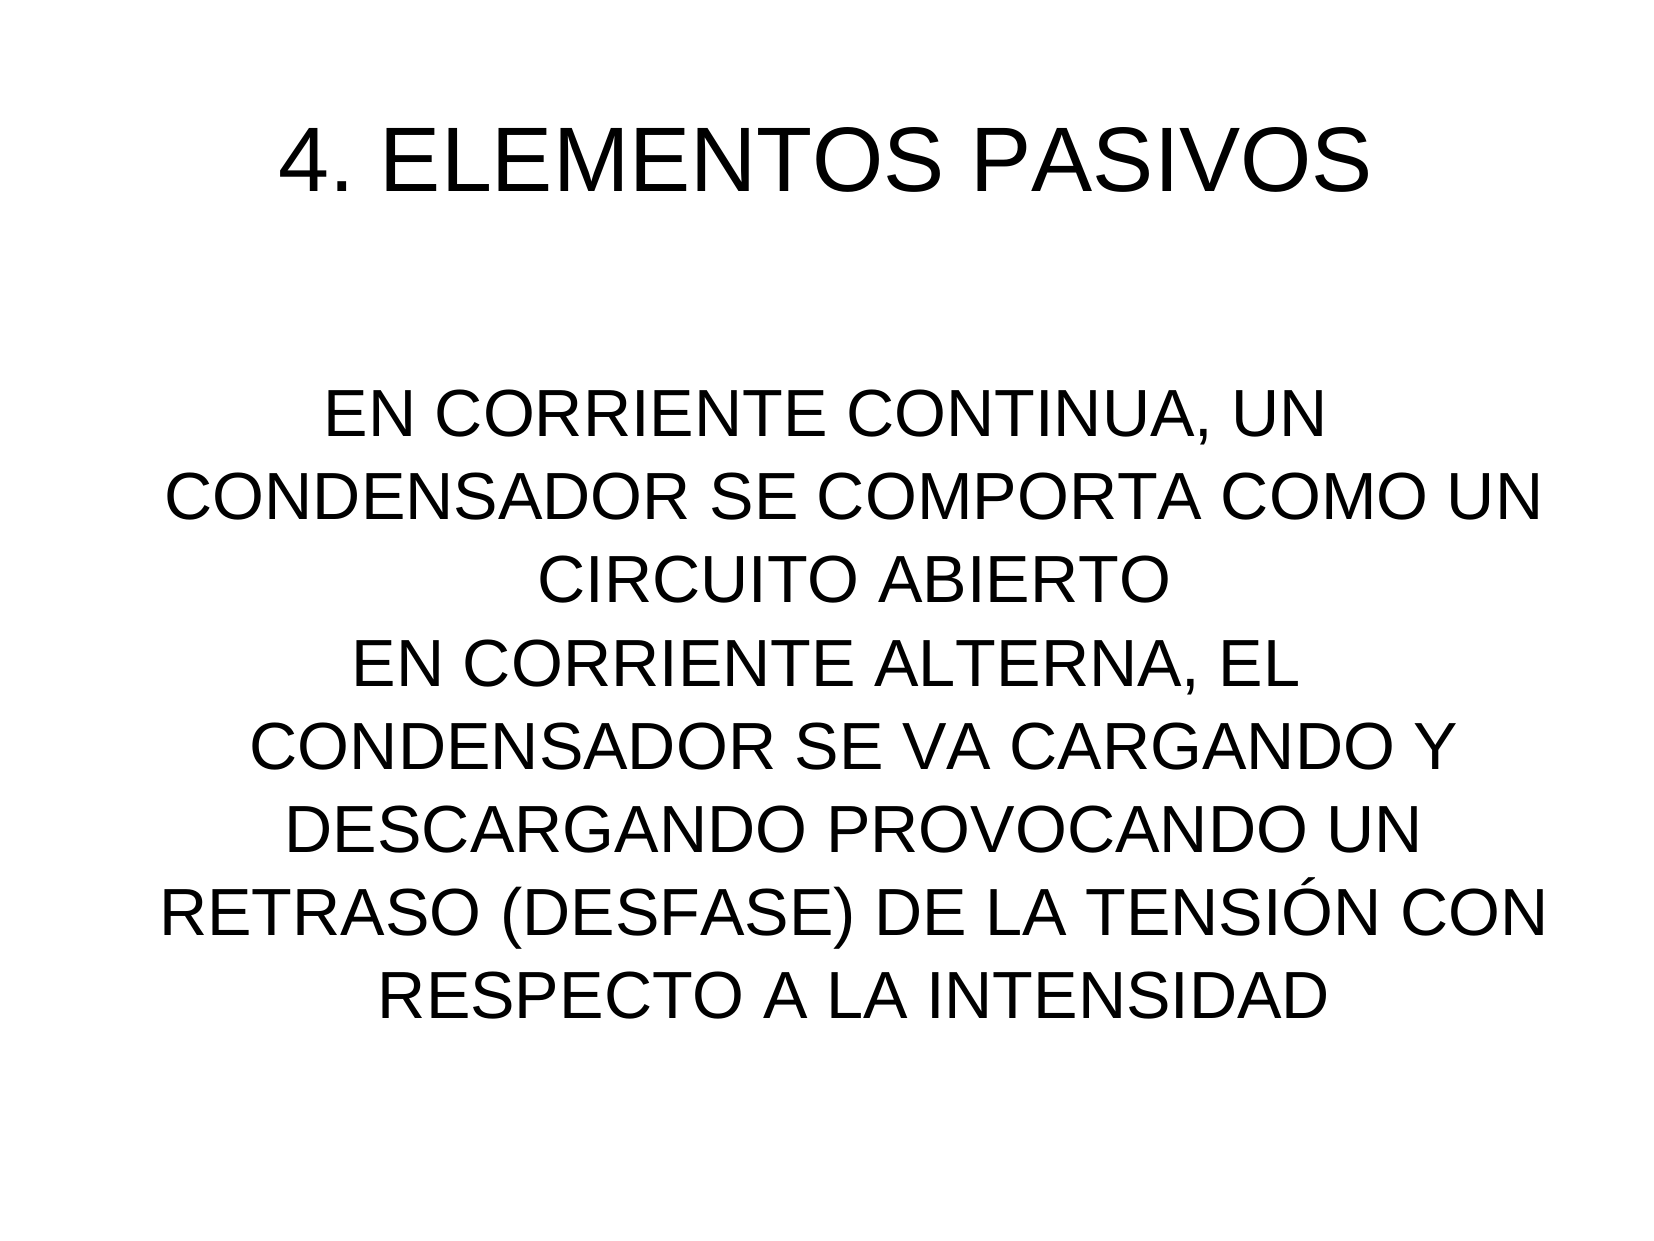

# 4. ELEMENTOS PASIVOS
EN CORRIENTE CONTINUA, UN CONDENSADOR SE COMPORTA COMO UN CIRCUITO ABIERTO
EN CORRIENTE ALTERNA, EL CONDENSADOR SE VA CARGANDO Y DESCARGANDO PROVOCANDO UN RETRASO (DESFASE) DE LA TENSIÓN CON RESPECTO A LA INTENSIDAD